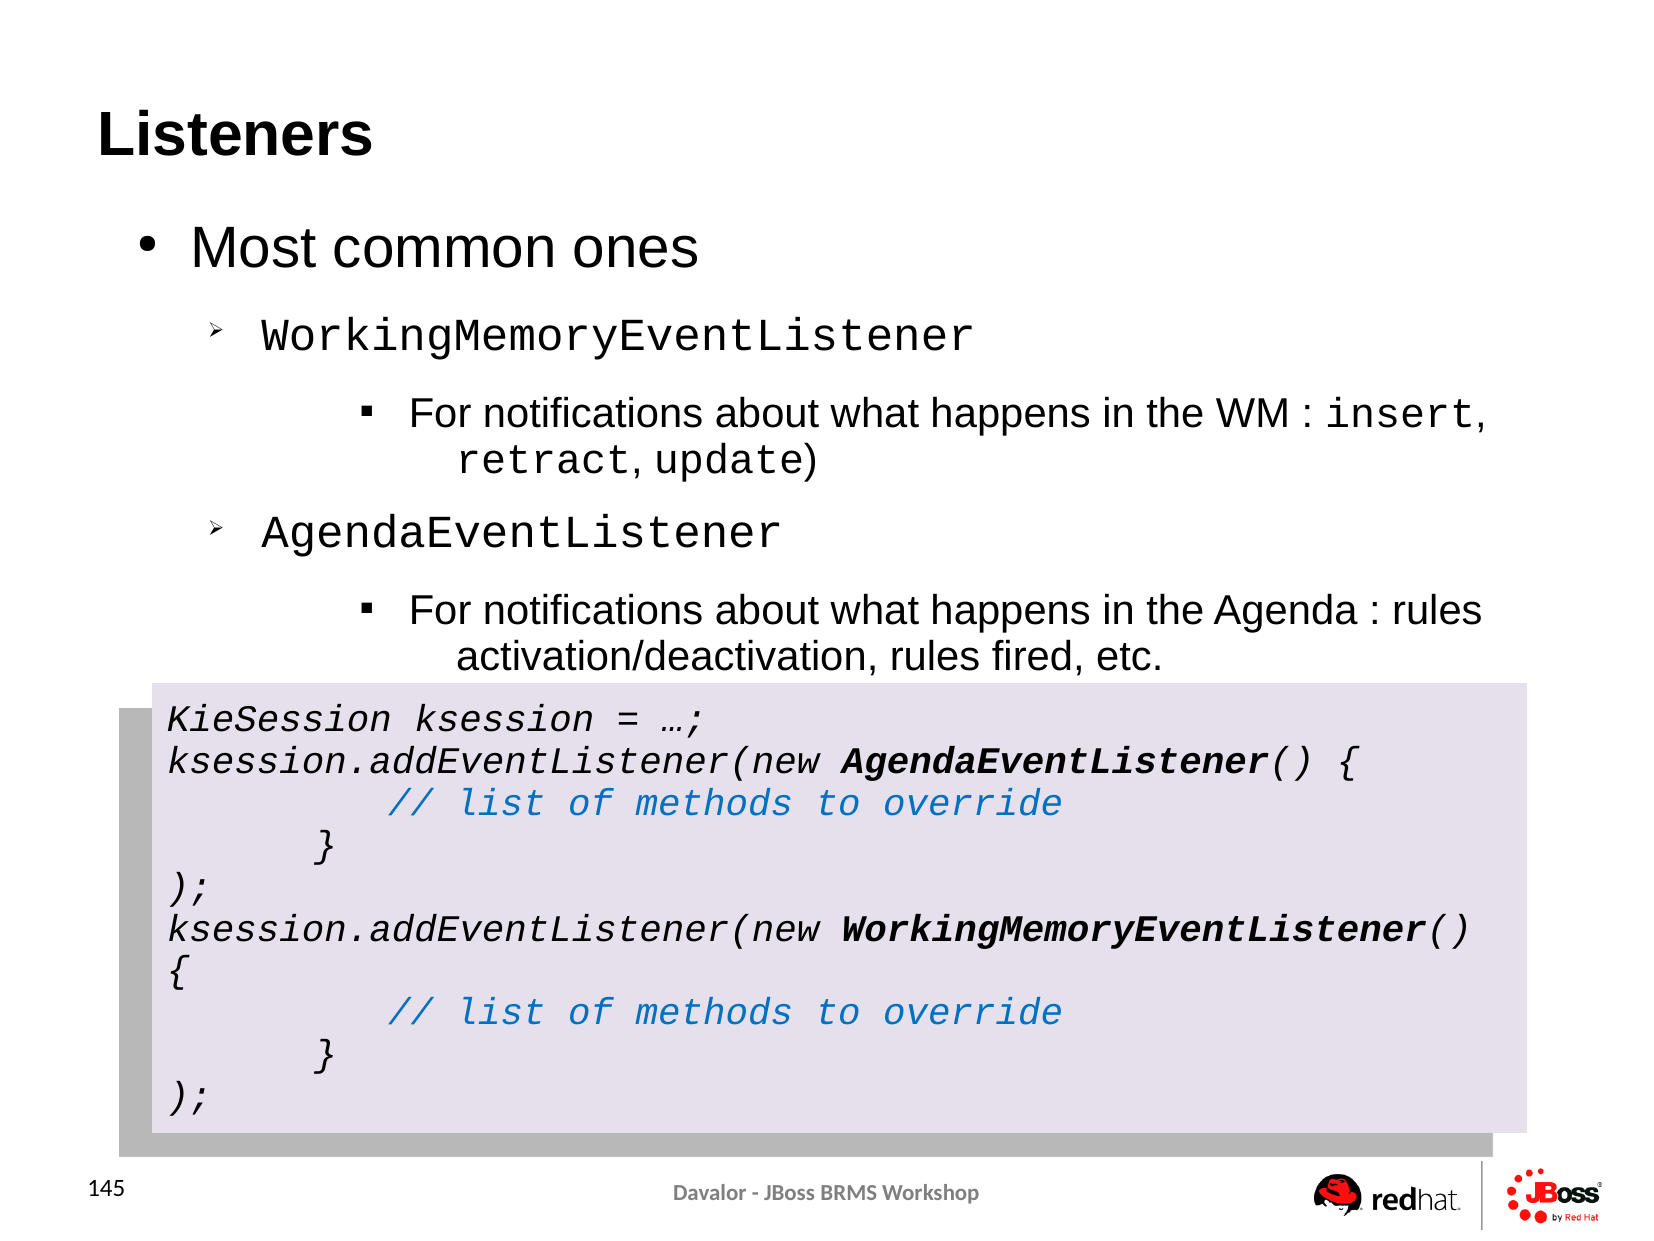

# Listeners
Most common ones
WorkingMemoryEventListener
For notifications about what happens in the WM : insert, retract, update)
AgendaEventListener
For notifications about what happens in the Agenda : rules activation/deactivation, rules fired, etc.
KieSession ksession = …;
ksession.addEventListener(new AgendaEventListener() {
			// list of methods to override
 		}
);
ksession.addEventListener(new WorkingMemoryEventListener() {
			// list of methods to override
 		}
);